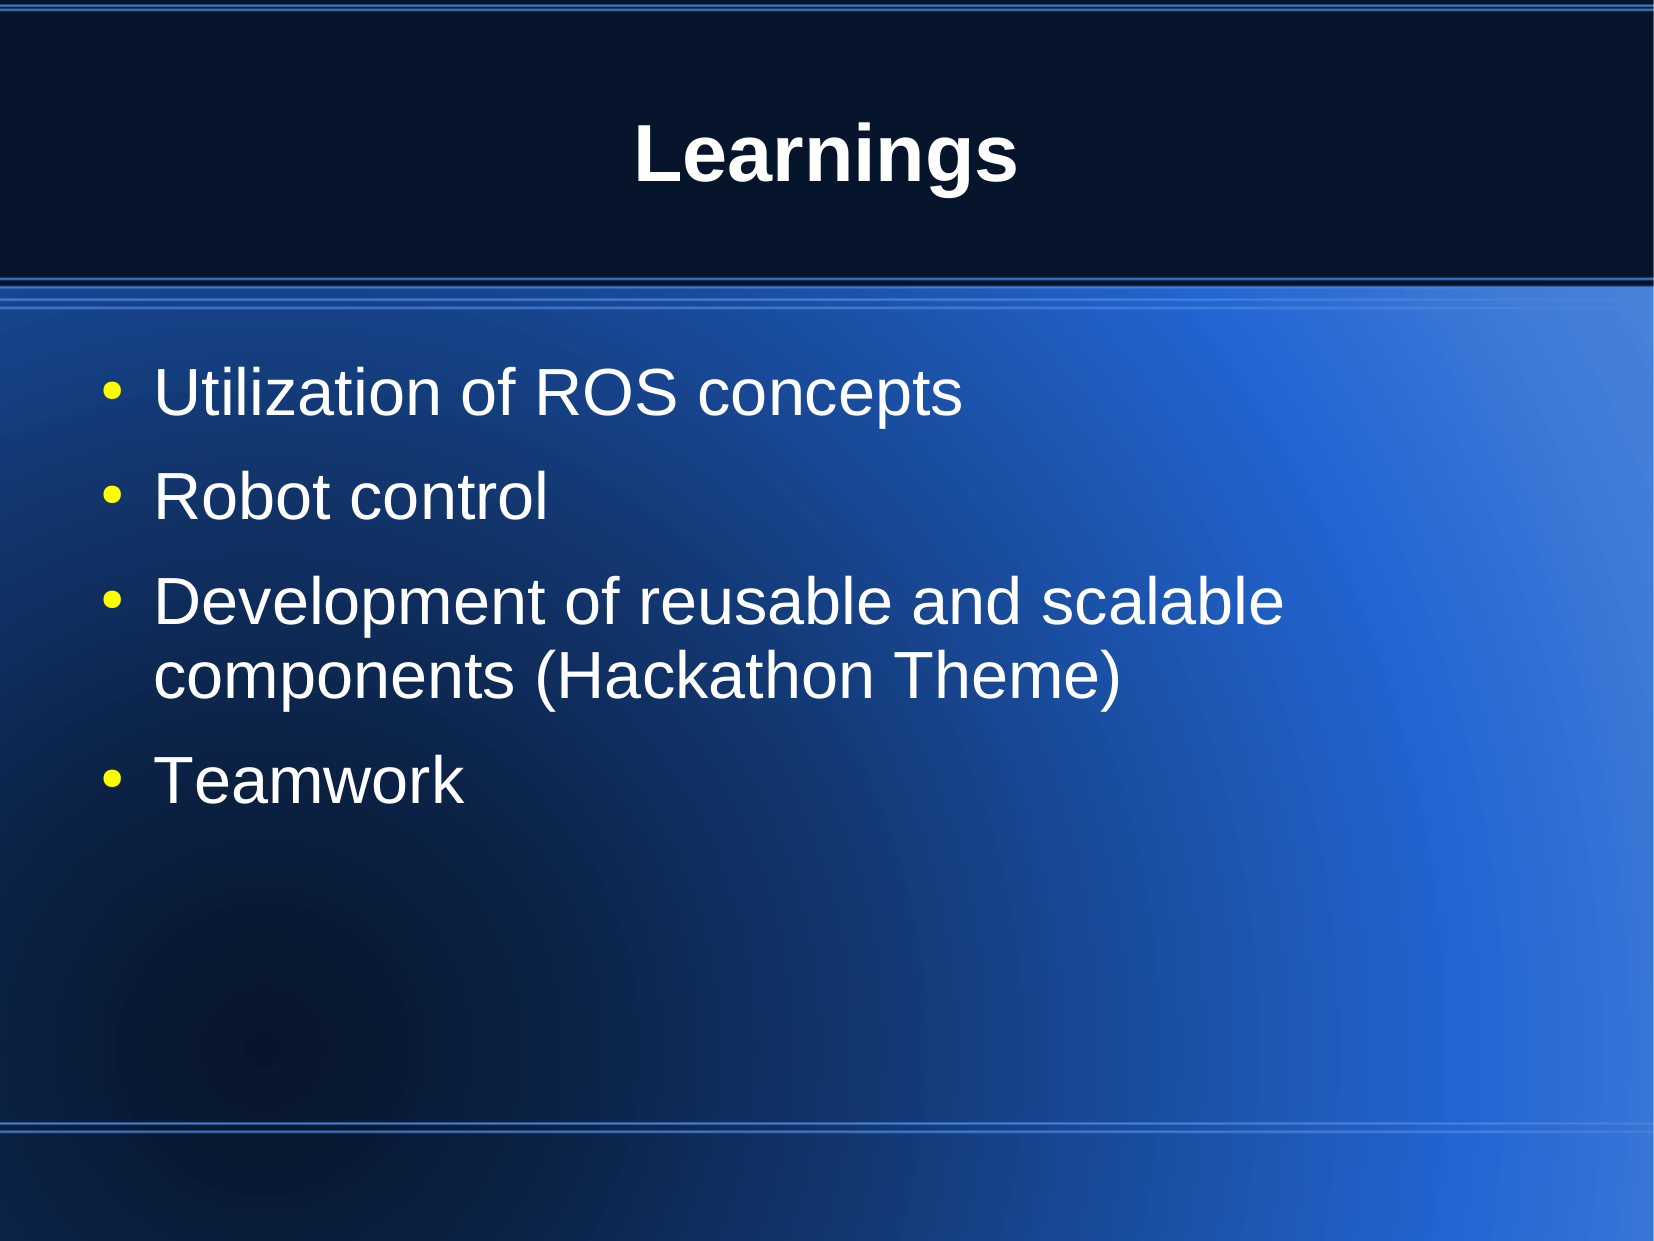

# Learnings
Utilization of ROS concepts
Robot control
Development of reusable and scalable components (Hackathon Theme)
Teamwork